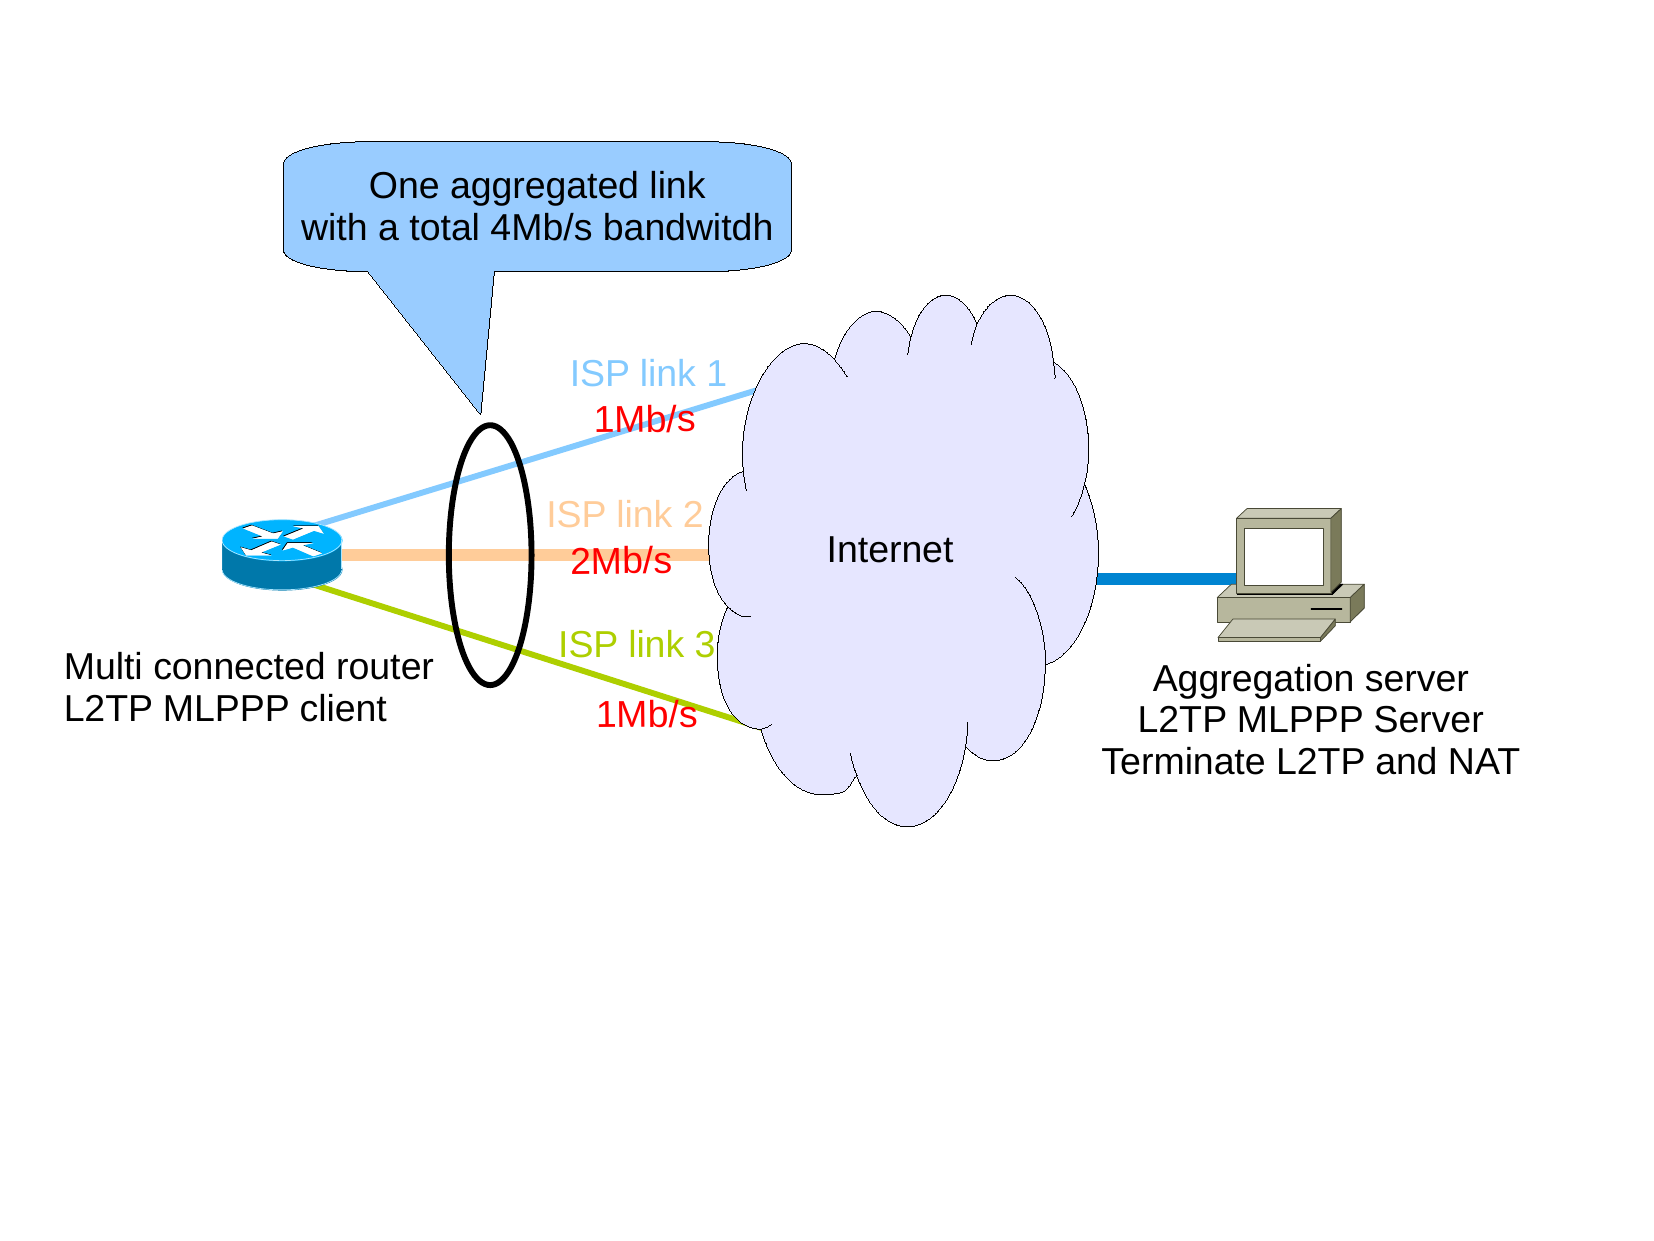

One aggregated link
with a total 4Mb/s bandwitdh
Internet
ISP link 1
1Mb/s
ISP link 2
2Mb/s
ISP link 3
Multi connected router
L2TP MLPPP client
Aggregation server
L2TP MLPPP Server
Terminate L2TP and NAT
1Mb/s